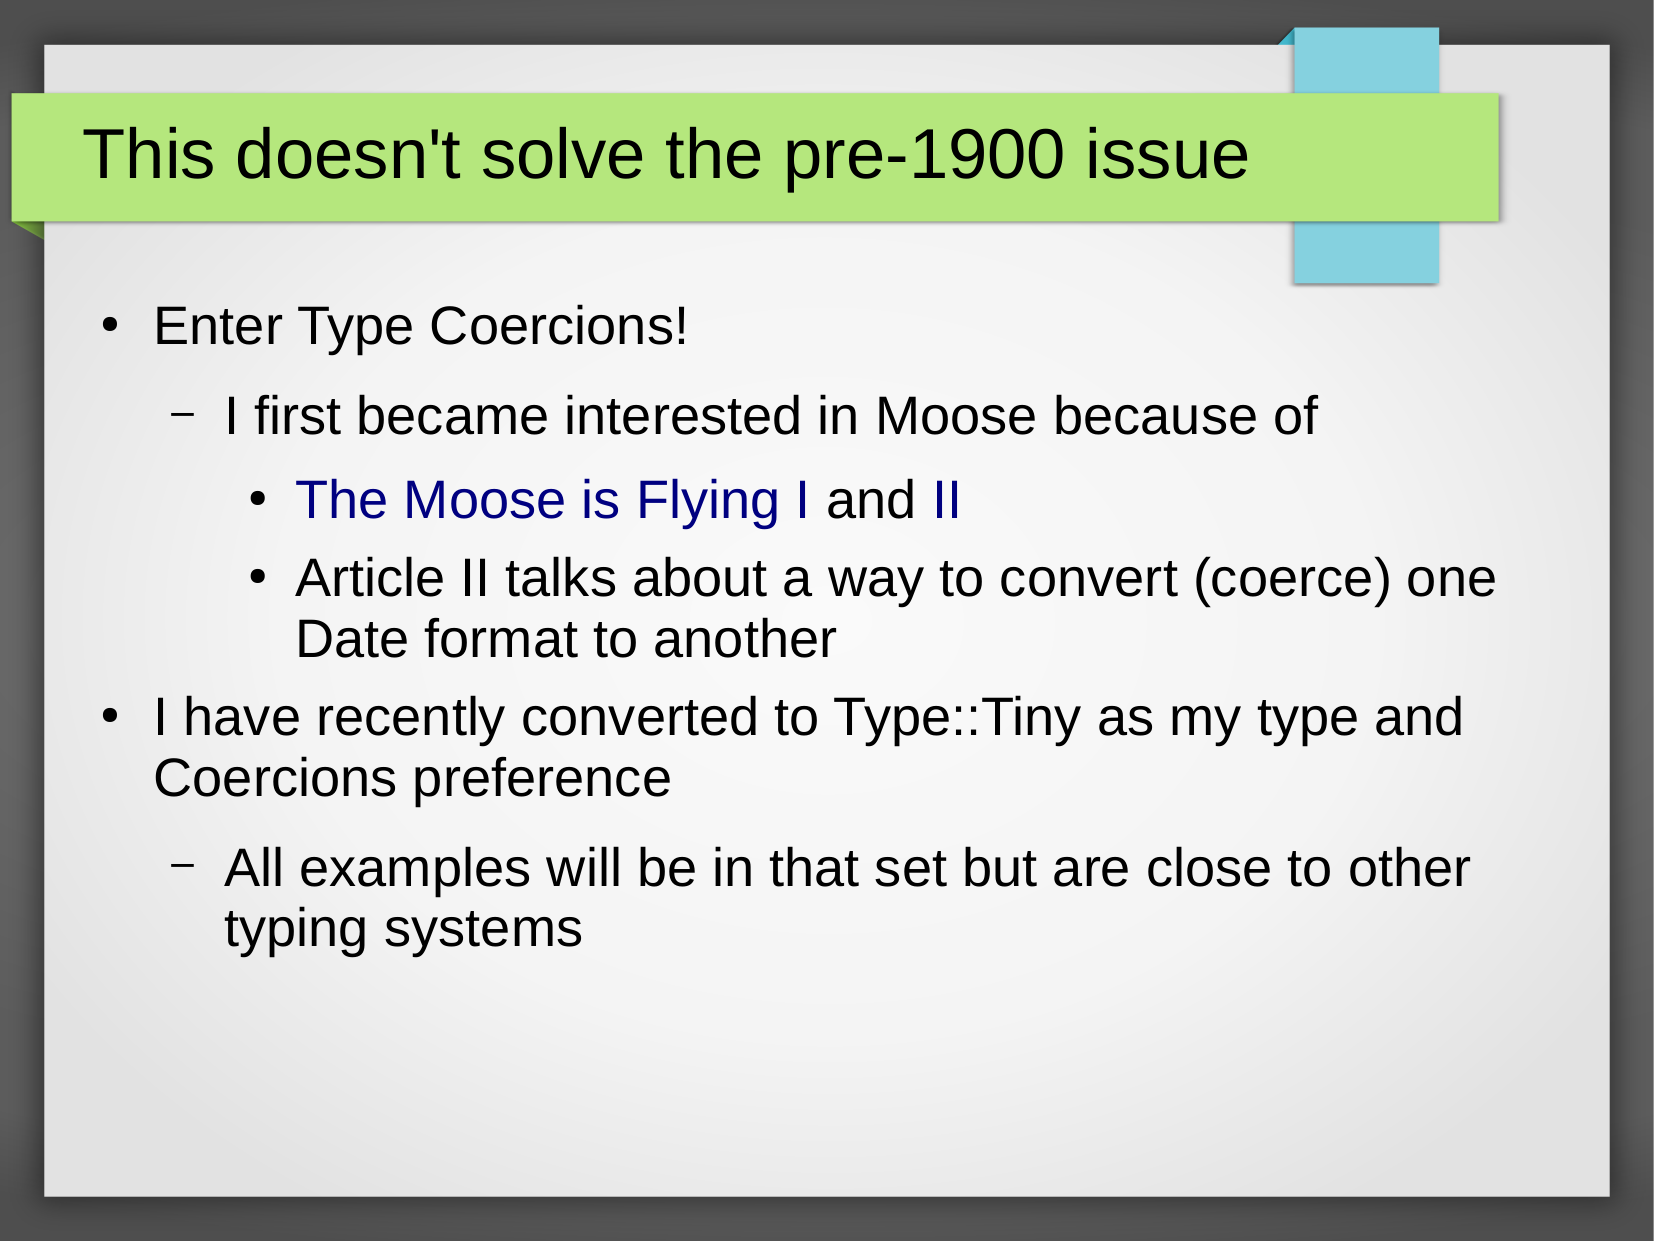

# This doesn't solve the pre-1900 issue
Enter Type Coercions!
I first became interested in Moose because of
The Moose is Flying I and II
Article II talks about a way to convert (coerce) one Date format to another
I have recently converted to Type::Tiny as my type and Coercions preference
All examples will be in that set but are close to other typing systems